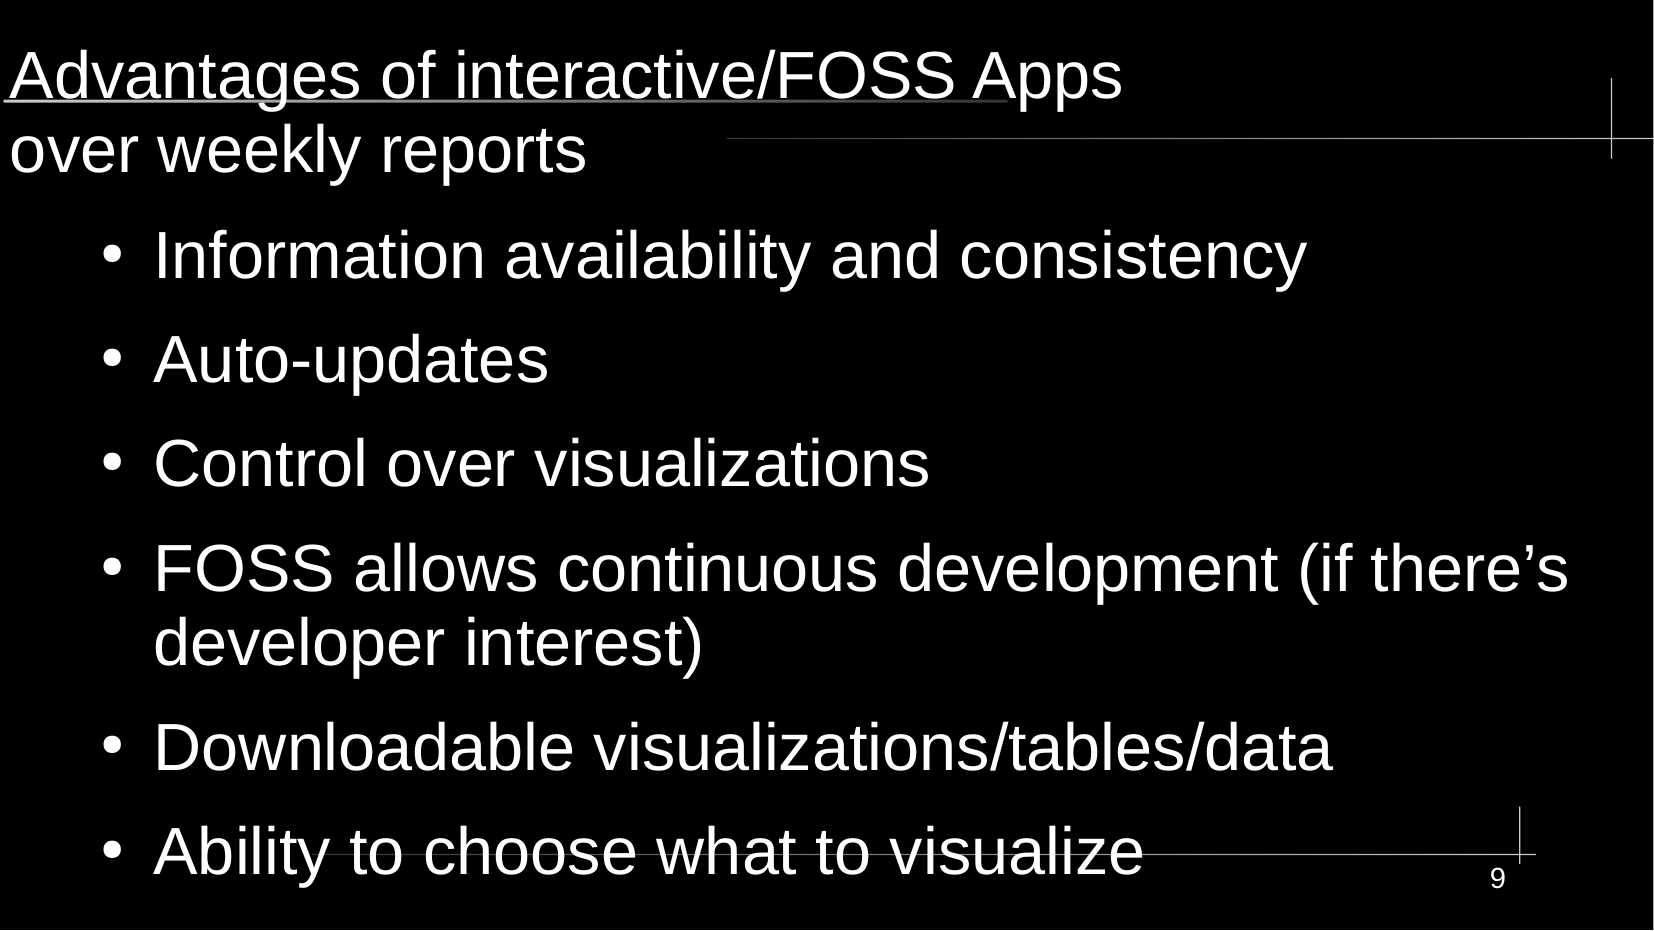

# Advantages of interactive/FOSS Apps over weekly reports
Information availability and consistency
Auto-updates
Control over visualizations
FOSS allows continuous development (if there’s developer interest)
Downloadable visualizations/tables/data
Ability to choose what to visualize
9